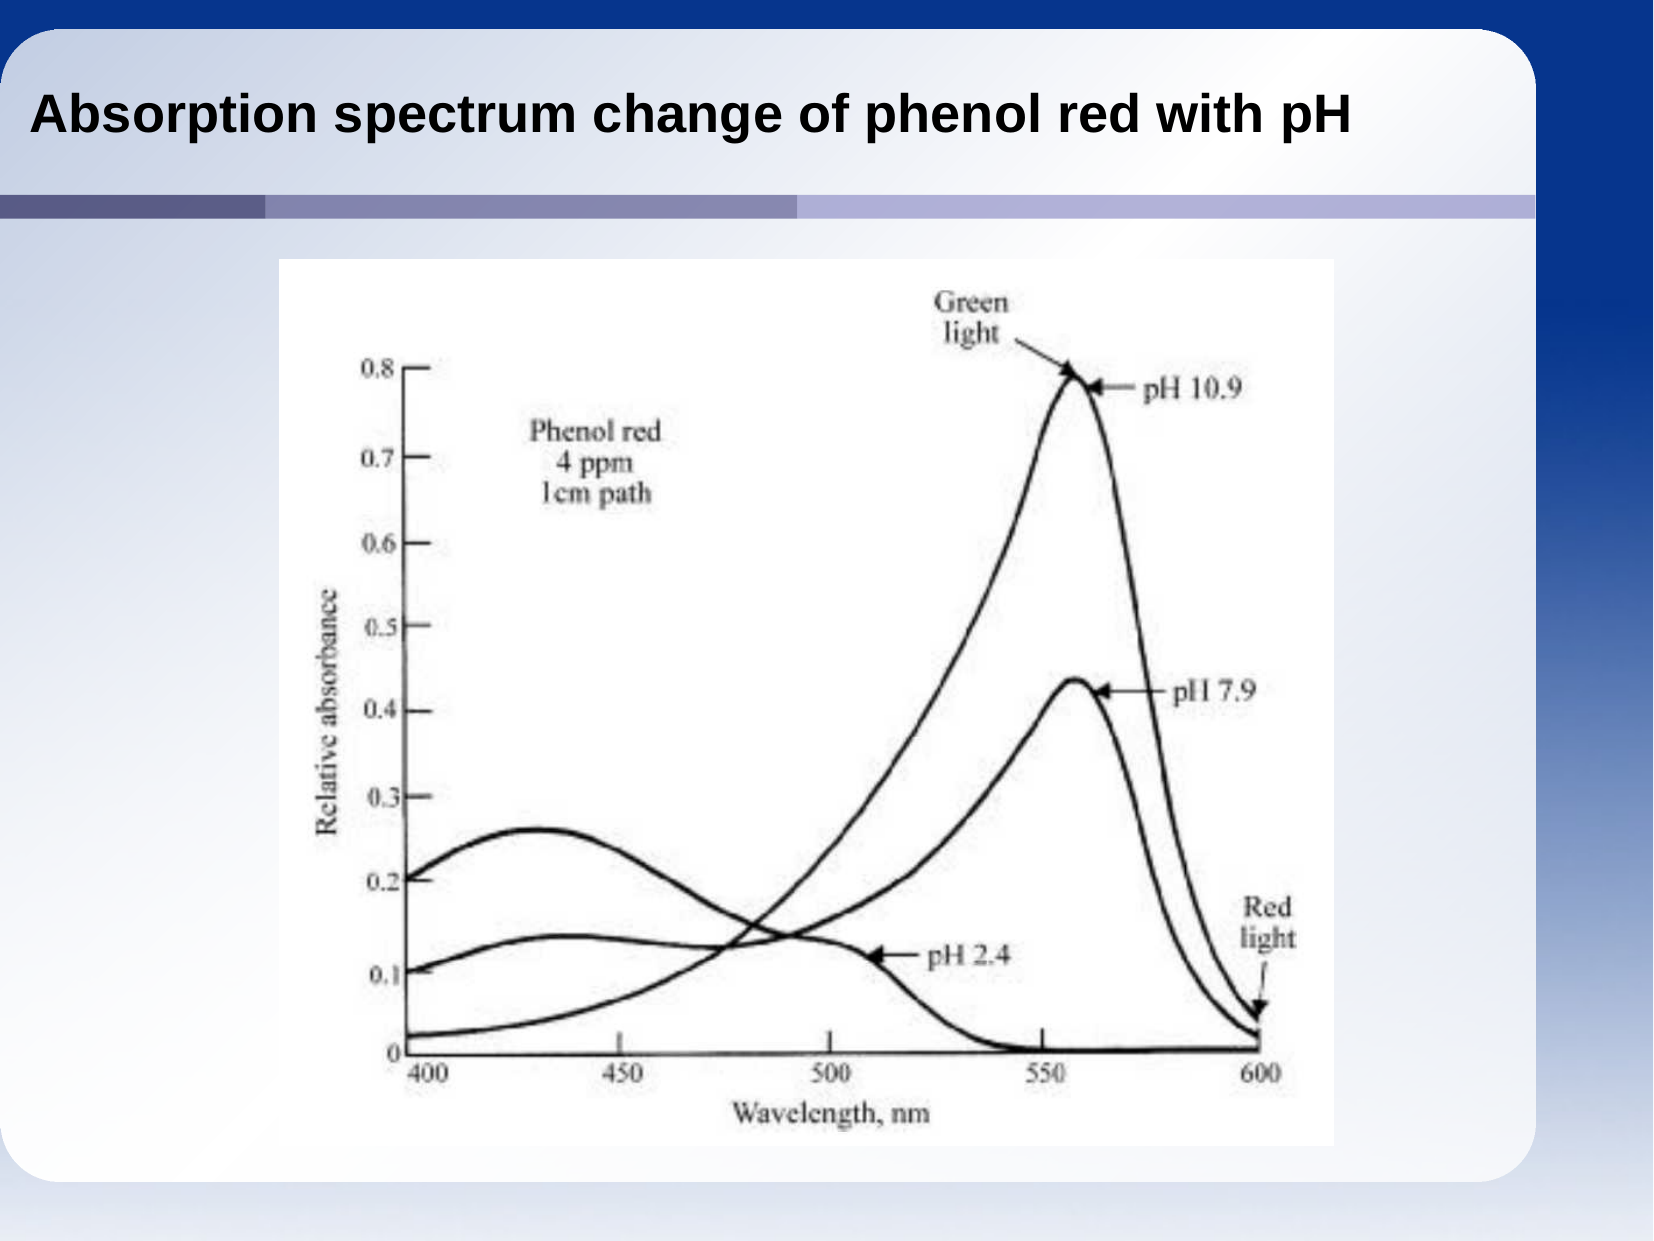

# Absorption spectrum change of phenol red with pH